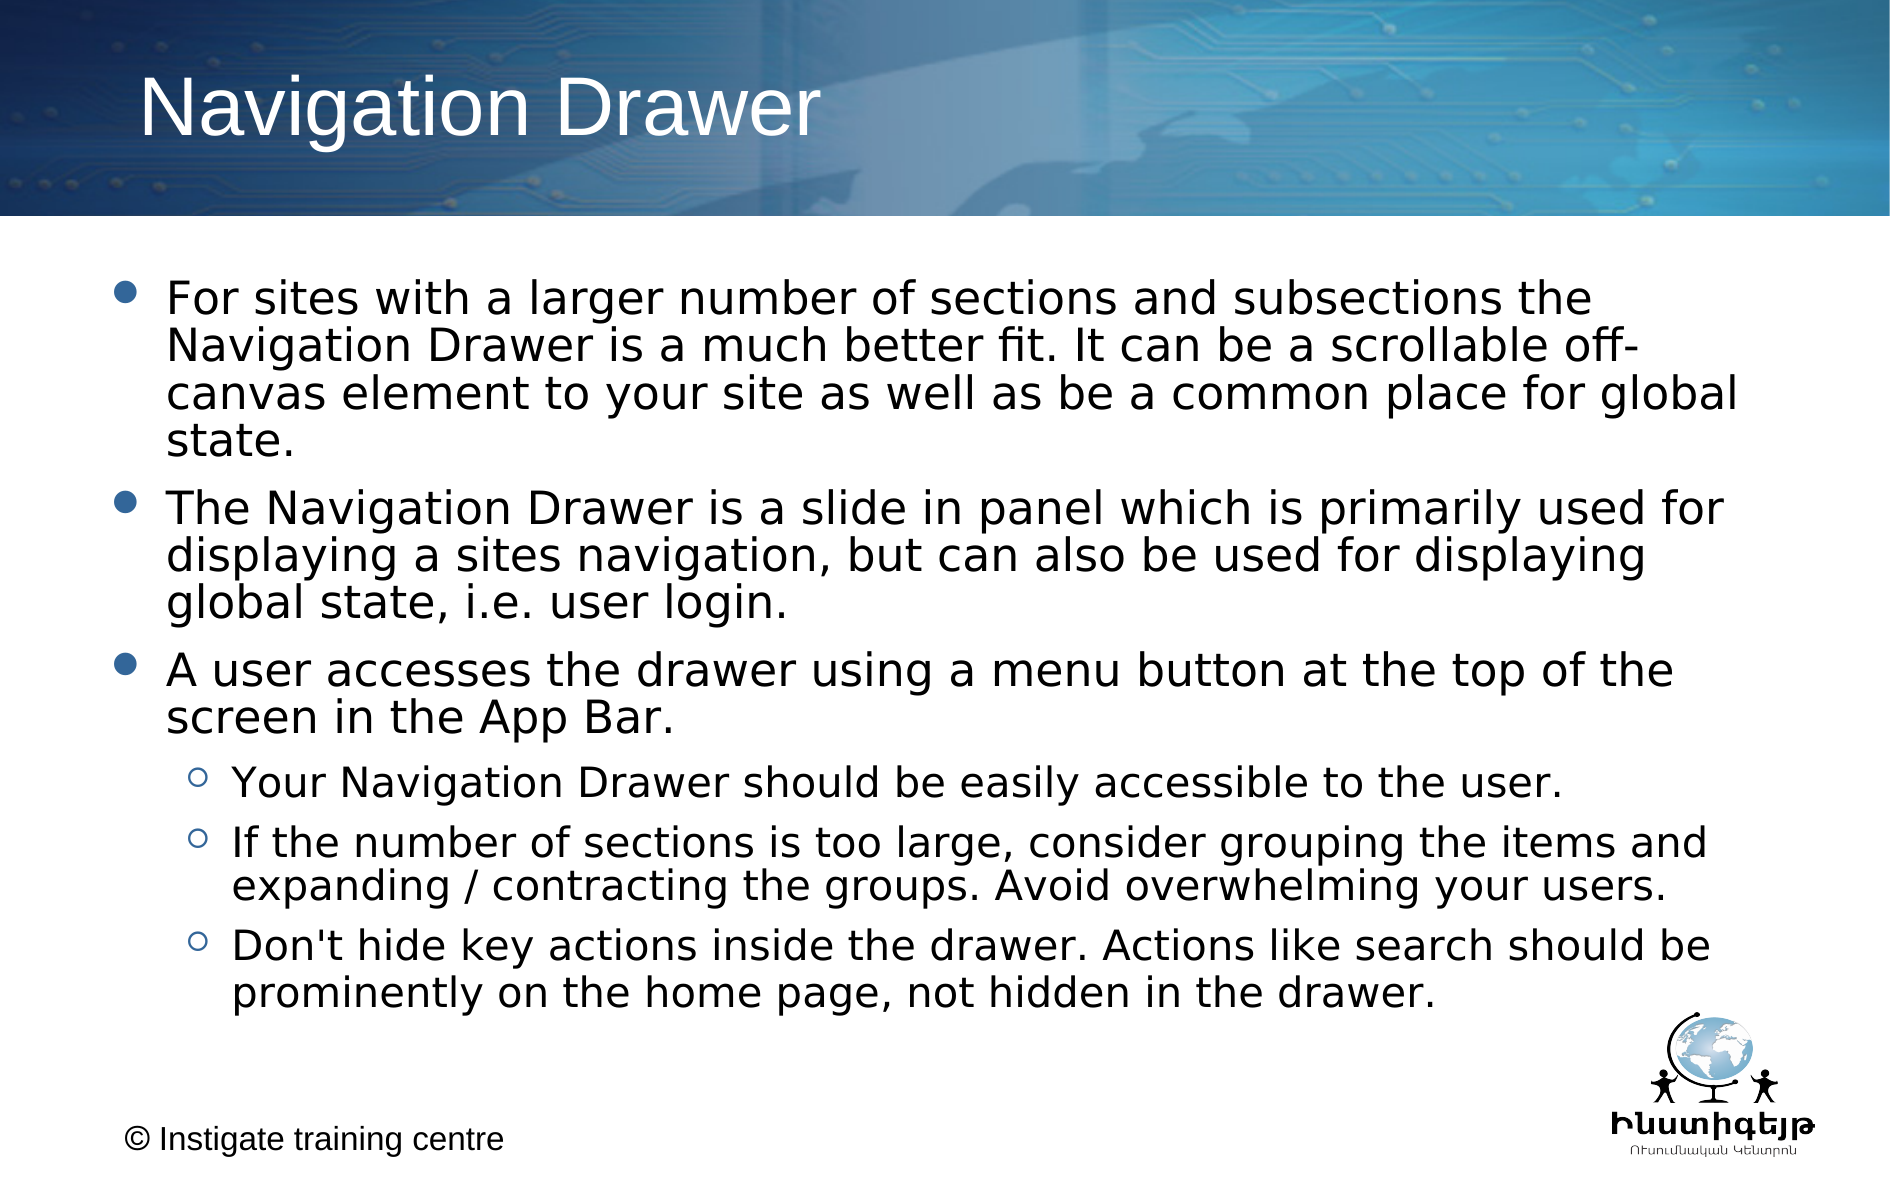

Navigation Drawer
# For sites with a larger number of sections and subsections the Navigation Drawer is a much better fit. It can be a scrollable off-canvas element to your site as well as be a common place for global state.
The Navigation Drawer is a slide in panel which is primarily used for displaying a sites navigation, but can also be used for displaying global state, i.e. user login.
A user accesses the drawer using a menu button at the top of the screen in the App Bar.
Your Navigation Drawer should be easily accessible to the user.
If the number of sections is too large, consider grouping the items and expanding / contracting the groups. Avoid overwhelming your users.
Don't hide key actions inside the drawer. Actions like search should be prominently on the home page, not hidden in the drawer.